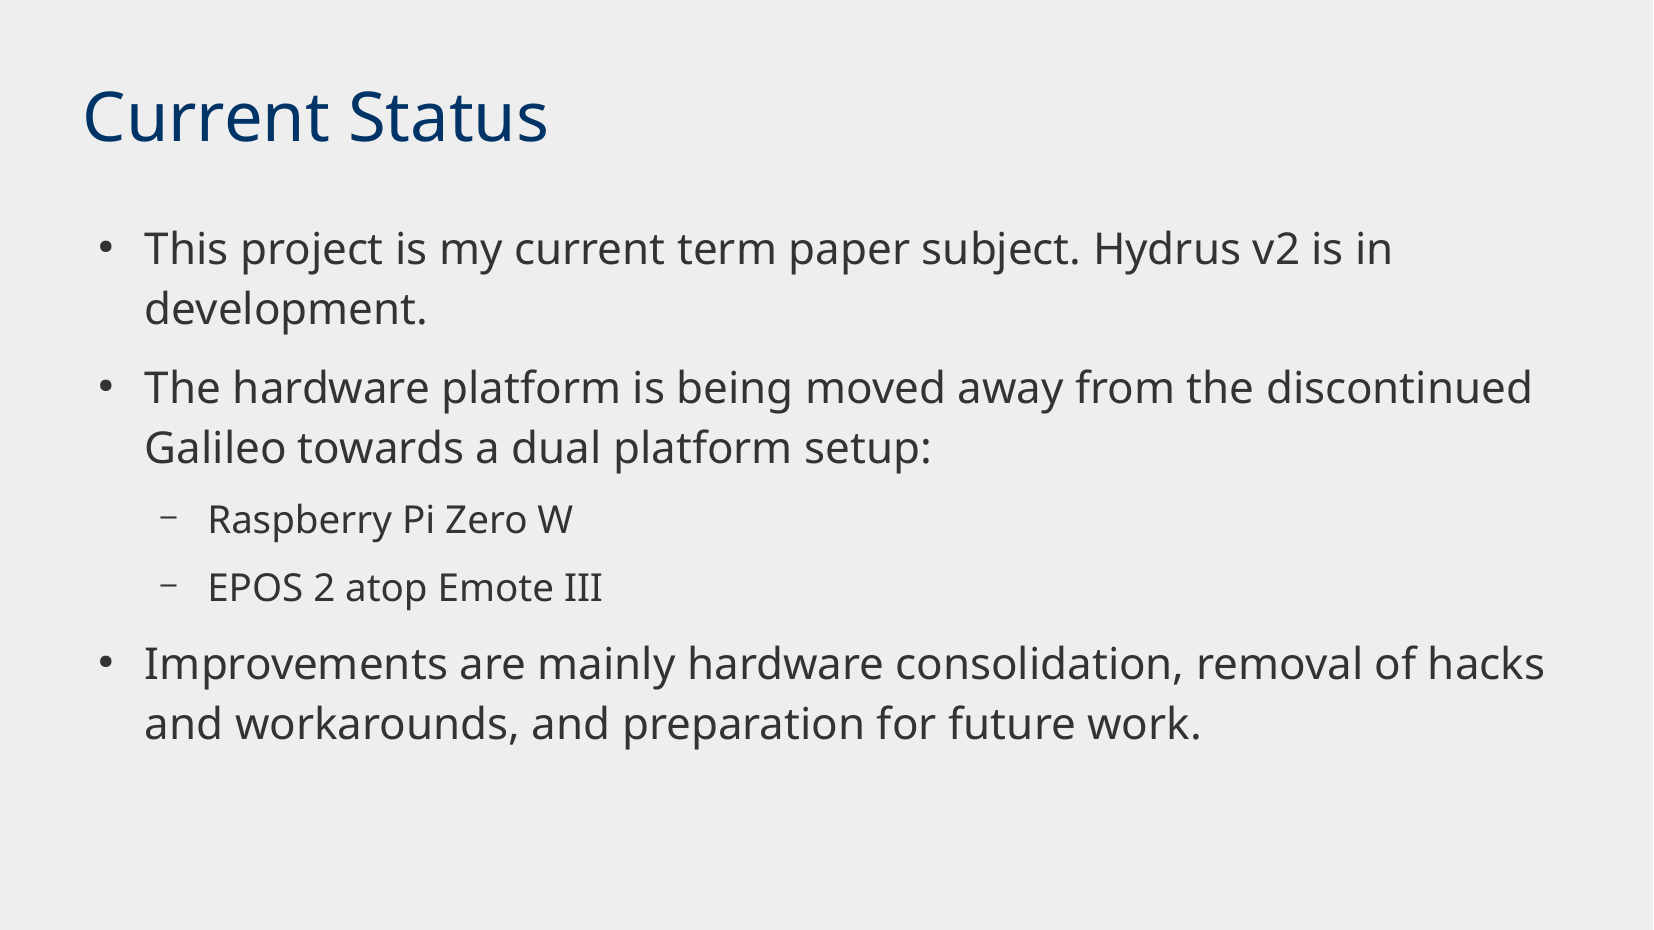

# Current Status
This project is my current term paper subject. Hydrus v2 is in development.
The hardware platform is being moved away from the discontinued Galileo towards a dual platform setup:
Raspberry Pi Zero W
EPOS 2 atop Emote III
Improvements are mainly hardware consolidation, removal of hacks and workarounds, and preparation for future work.